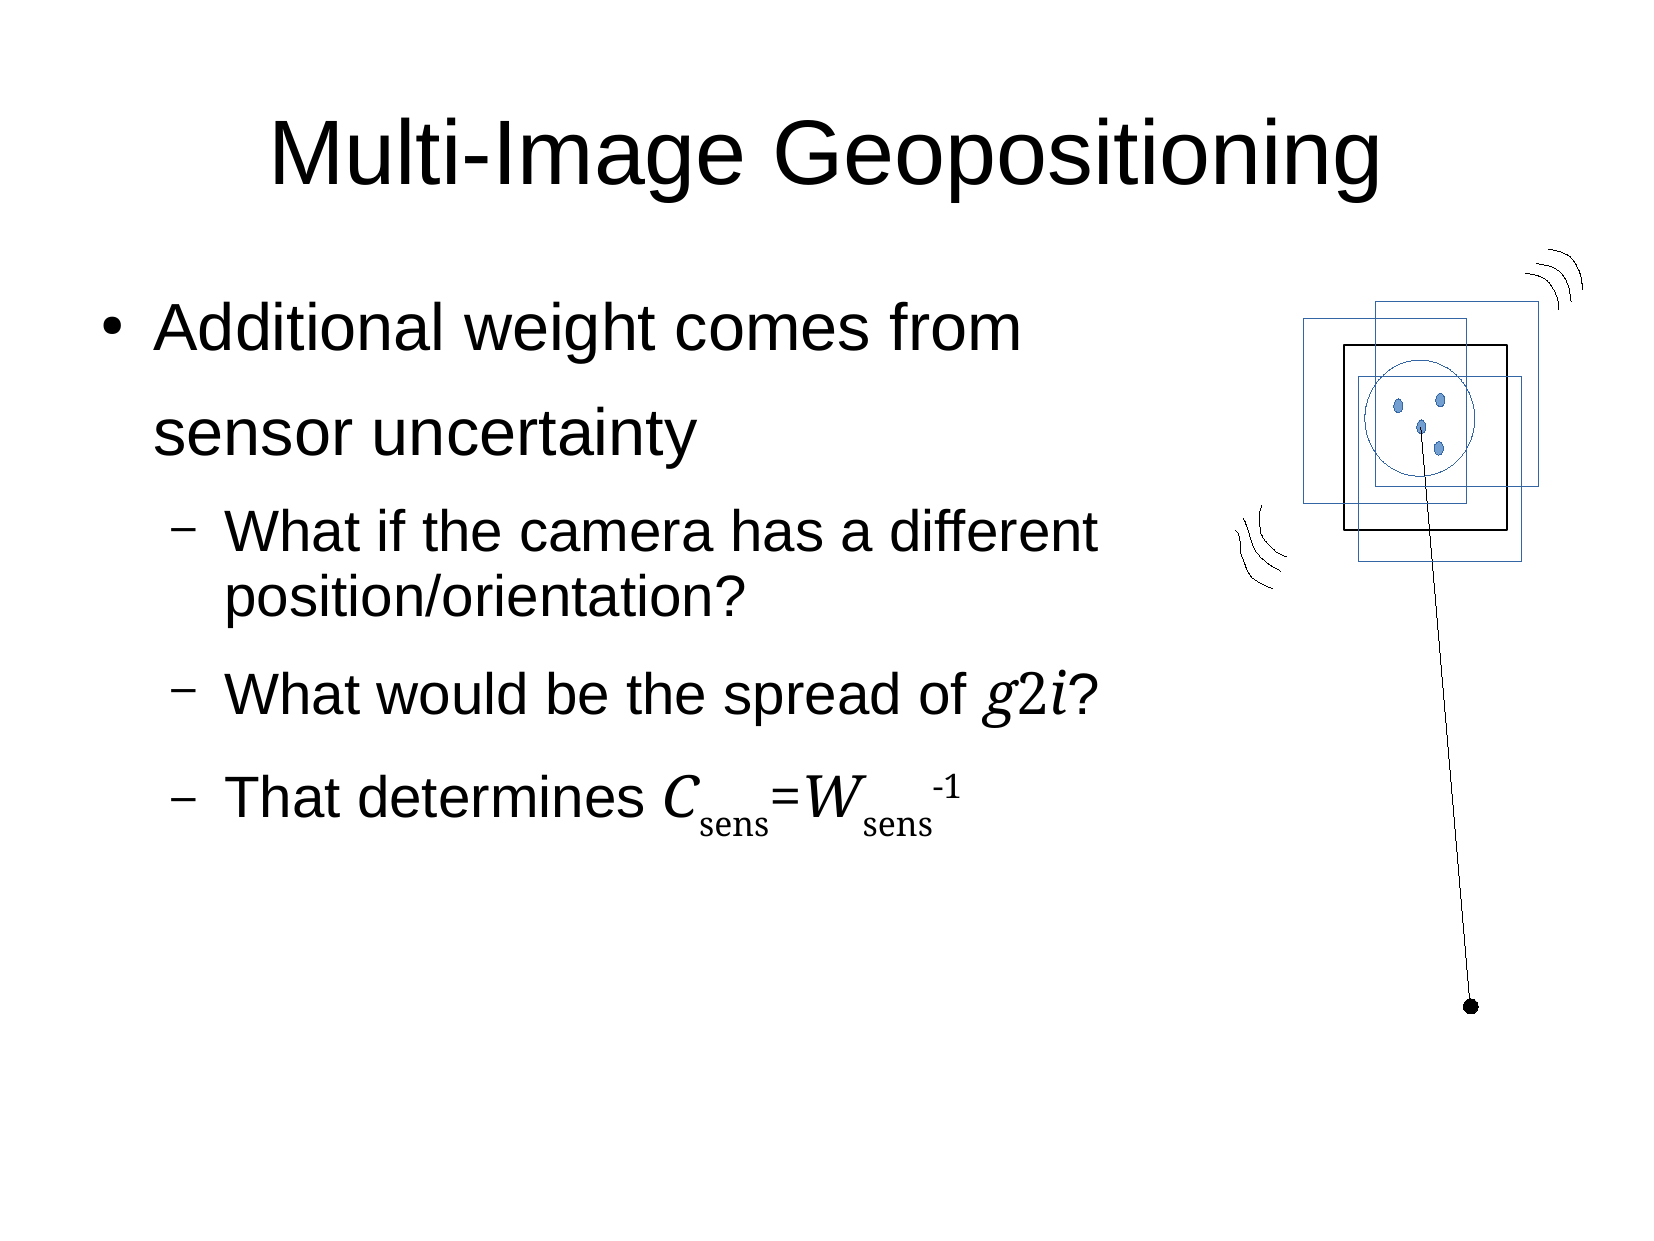

# Multi-Image Geopositioning
Additional weight comes from
sensor uncertainty
What if the camera has a different position/orientation?
What would be the spread of g2i?
That determines Csens=Wsens-1